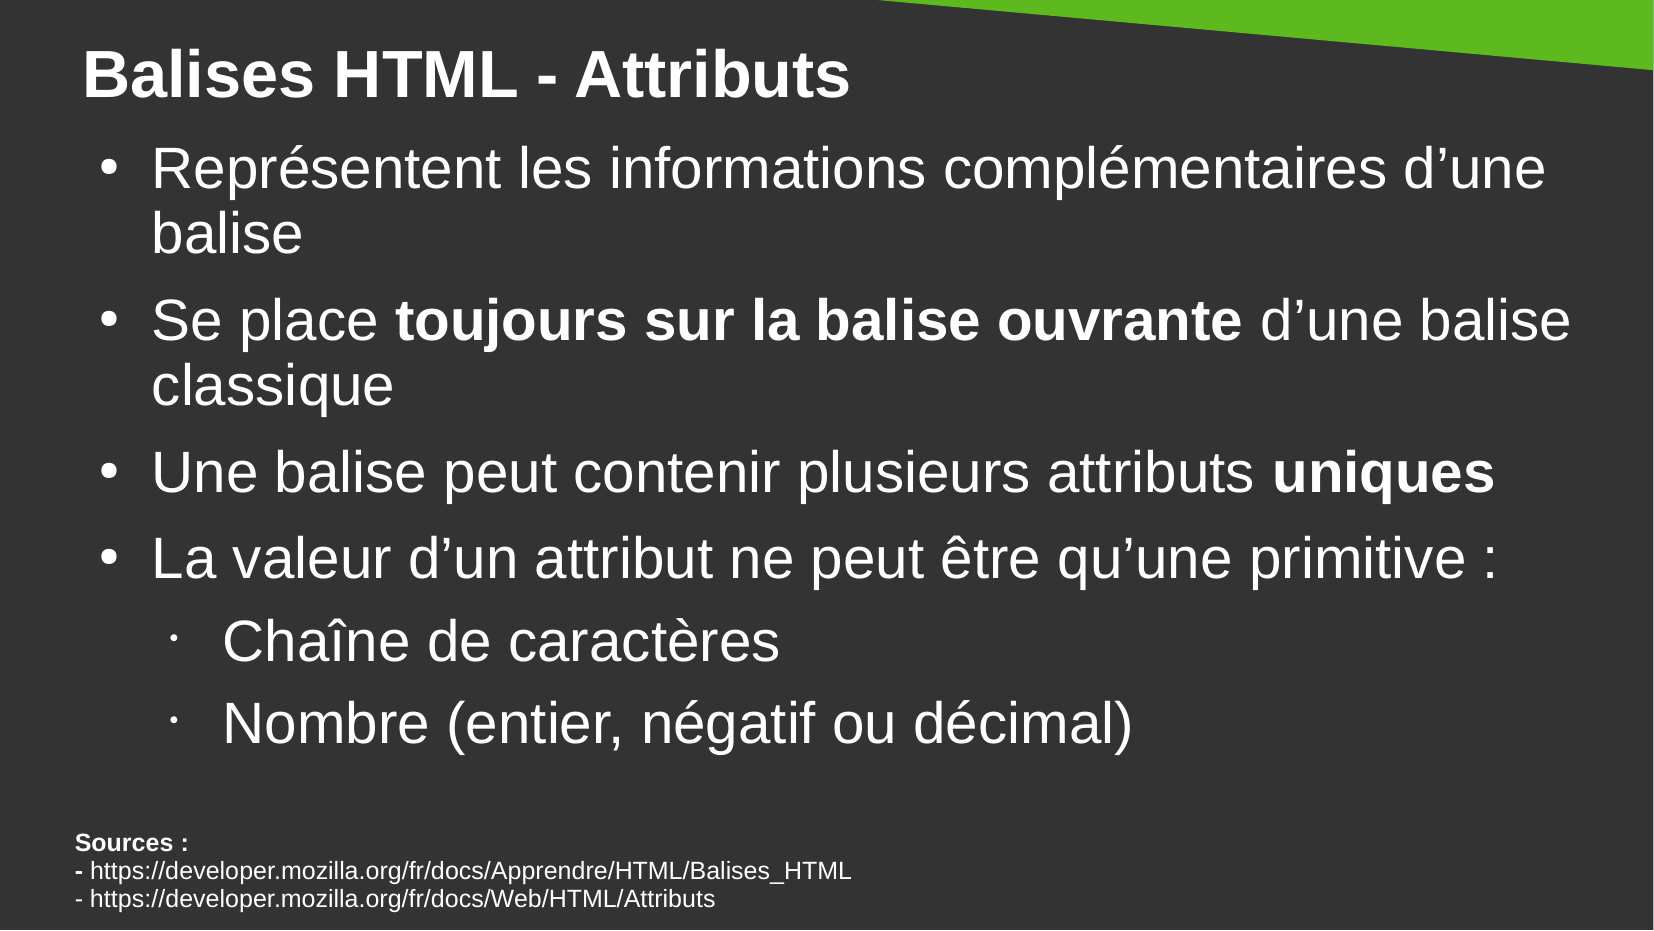

# Balises HTML - Attributs
Représentent les informations complémentaires d’une balise
Se place toujours sur la balise ouvrante d’une balise classique
Une balise peut contenir plusieurs attributs uniques
La valeur d’un attribut ne peut être qu’une primitive :
Chaîne de caractères
Nombre (entier, négatif ou décimal)
Sources :
- https://developer.mozilla.org/fr/docs/Apprendre/HTML/Balises_HTML
- https://developer.mozilla.org/fr/docs/Web/HTML/Attributs